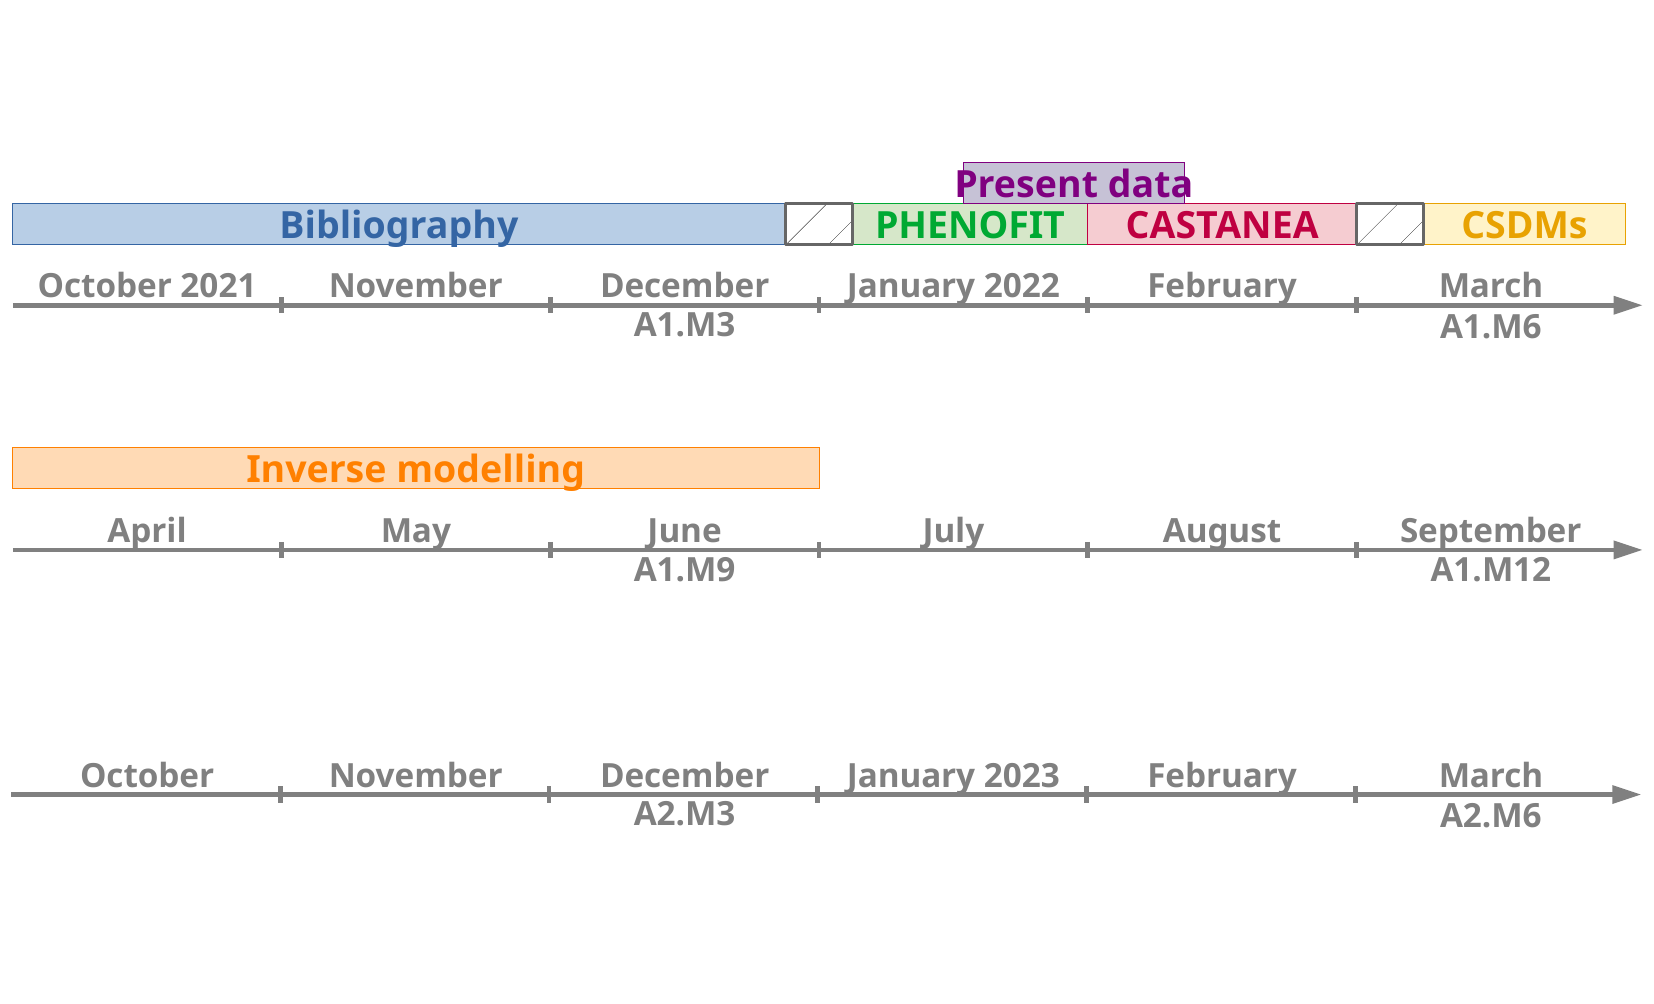

Present data
Bibliography
PHENOFIT
CASTANEA
CSDMs
October 2021
November
December
January 2022
February
March
A1.M3
A1.M6
Inverse modelling
April
May
June
July
August
September
A1.M9
A1.M12
October
November
December
January 2023
February
March
A2.M3
A2.M6